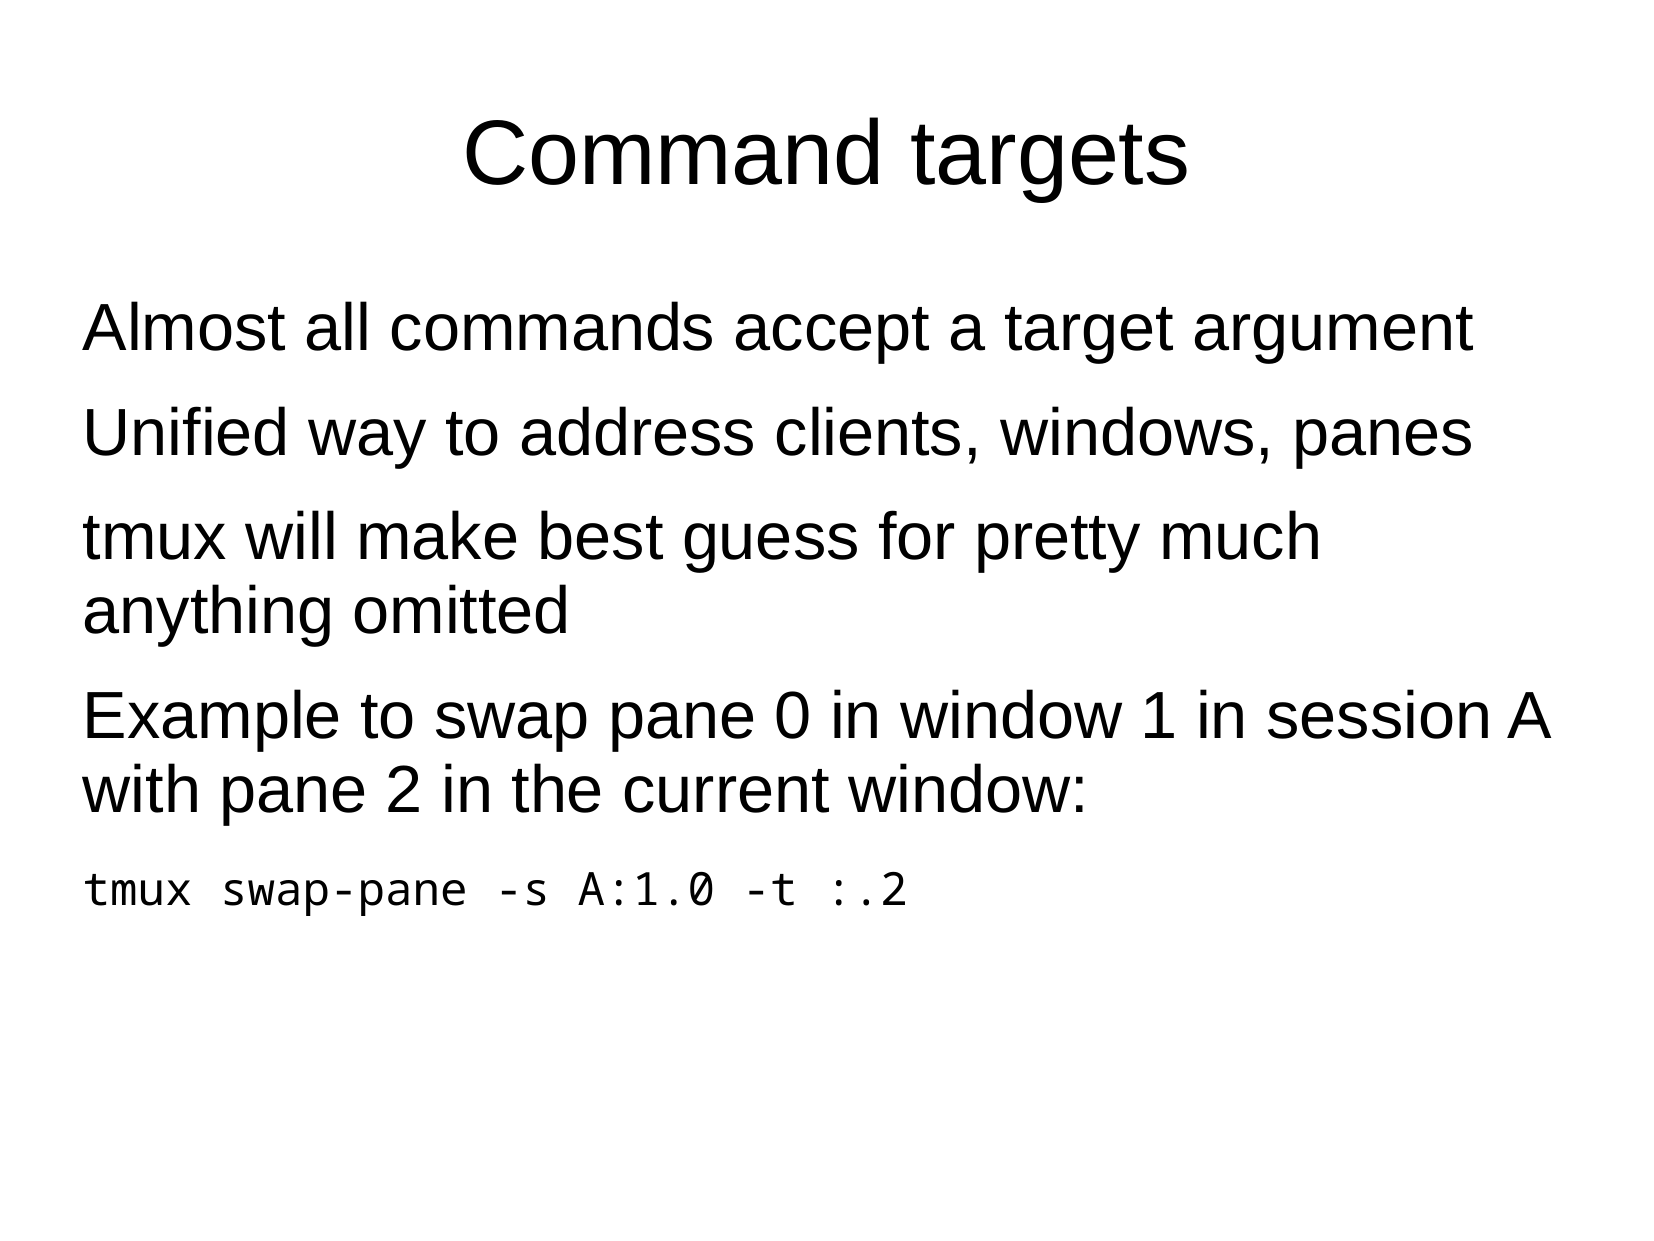

# Command targets
Almost all commands accept a target argument
Unified way to address clients, windows, panes
tmux will make best guess for pretty much anything omitted
Example to swap pane 0 in window 1 in session A with pane 2 in the current window:
tmux swap-pane -s A:1.0 -t :.2